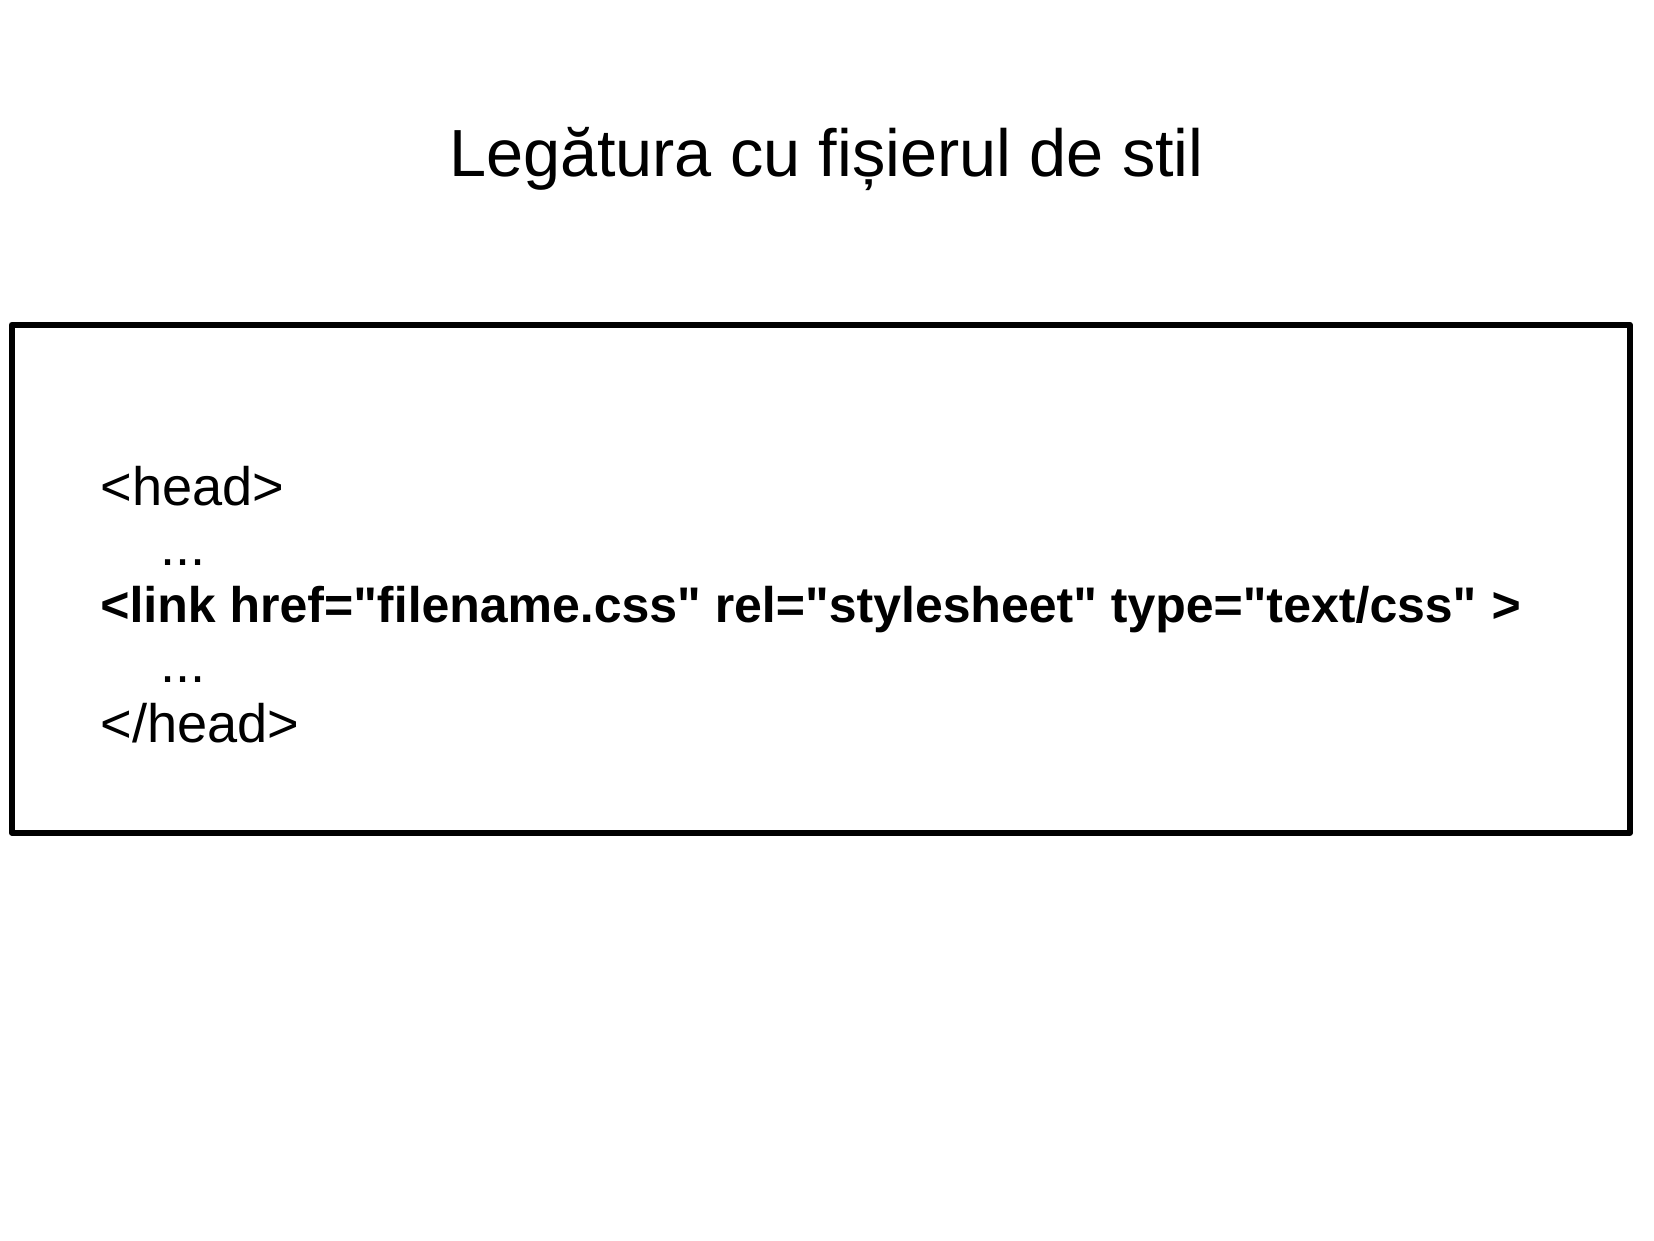

# Legătura cu fișierul de stil
<head>
 ...
<link href="filename.css" rel="stylesheet" type="text/css" >
 ...
</head>